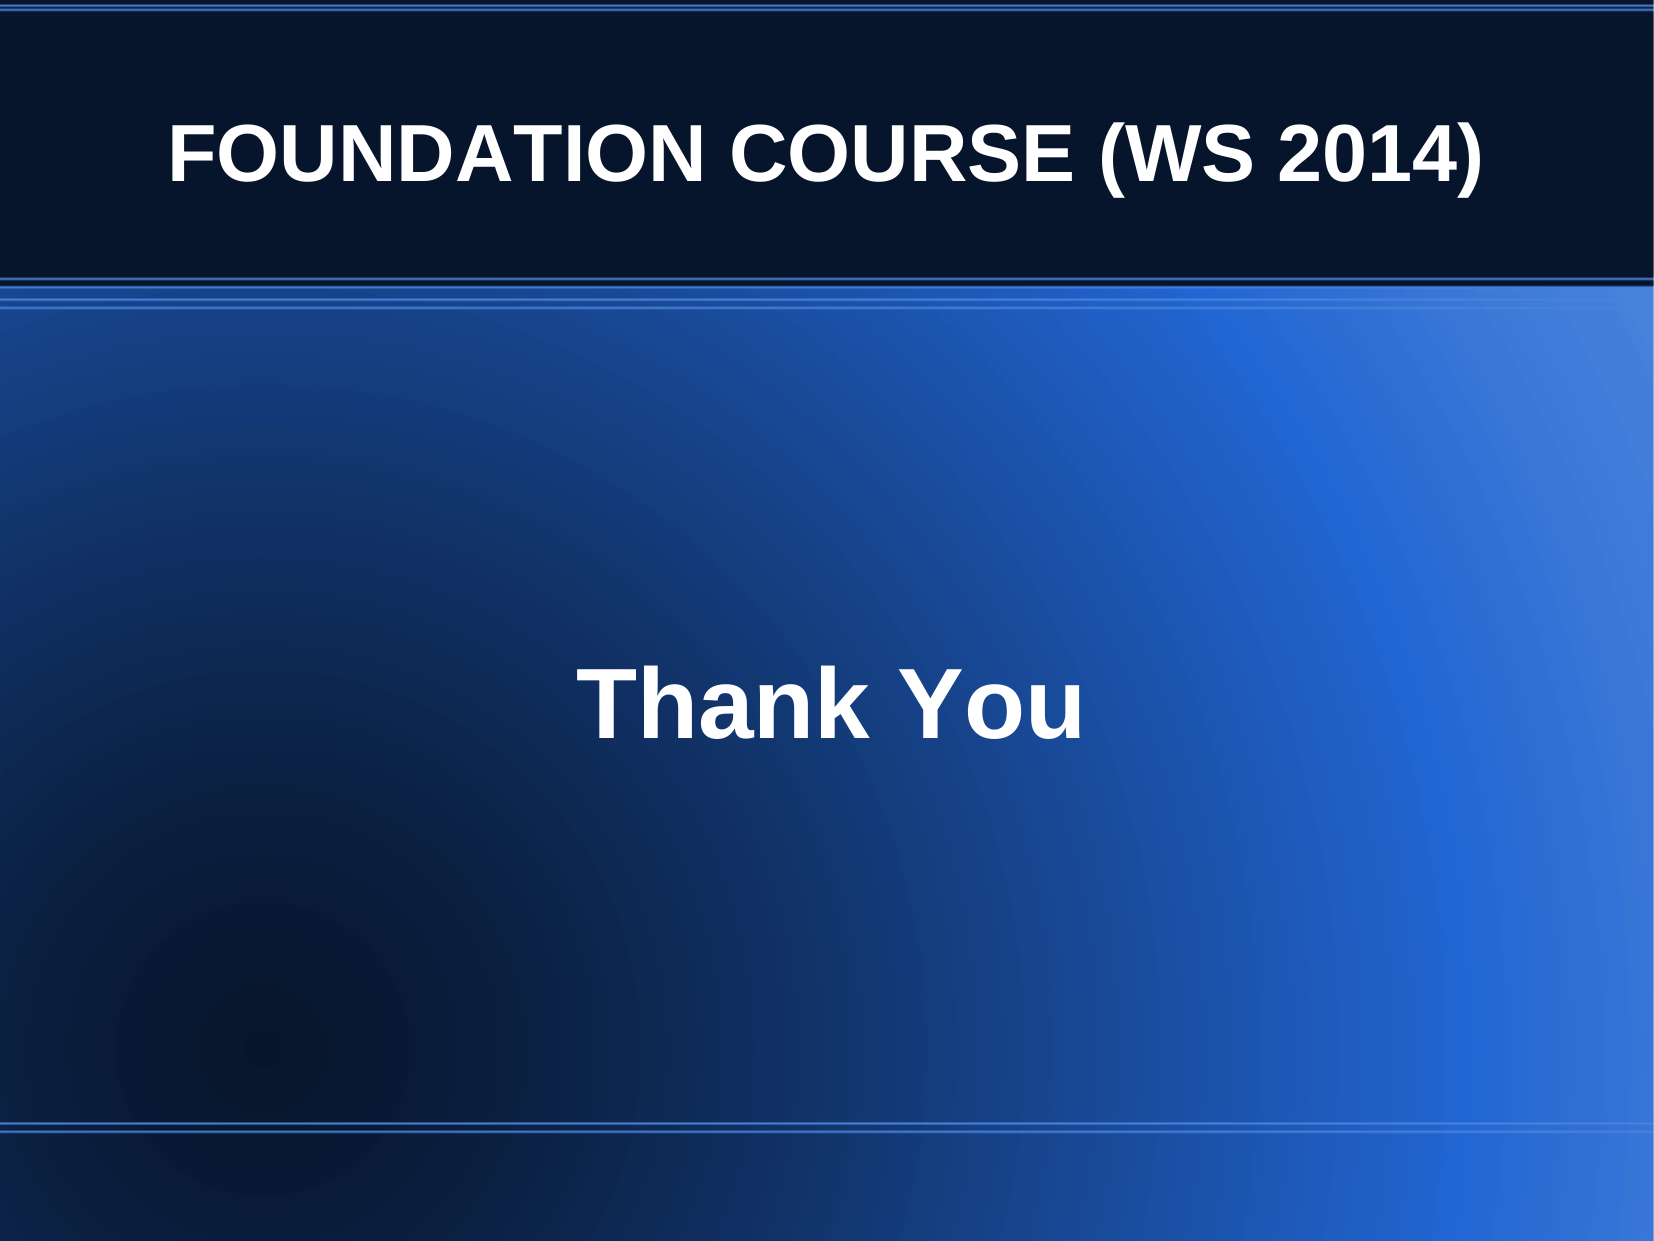

# FOUNDATION COURSE (WS 2014)
Thank You